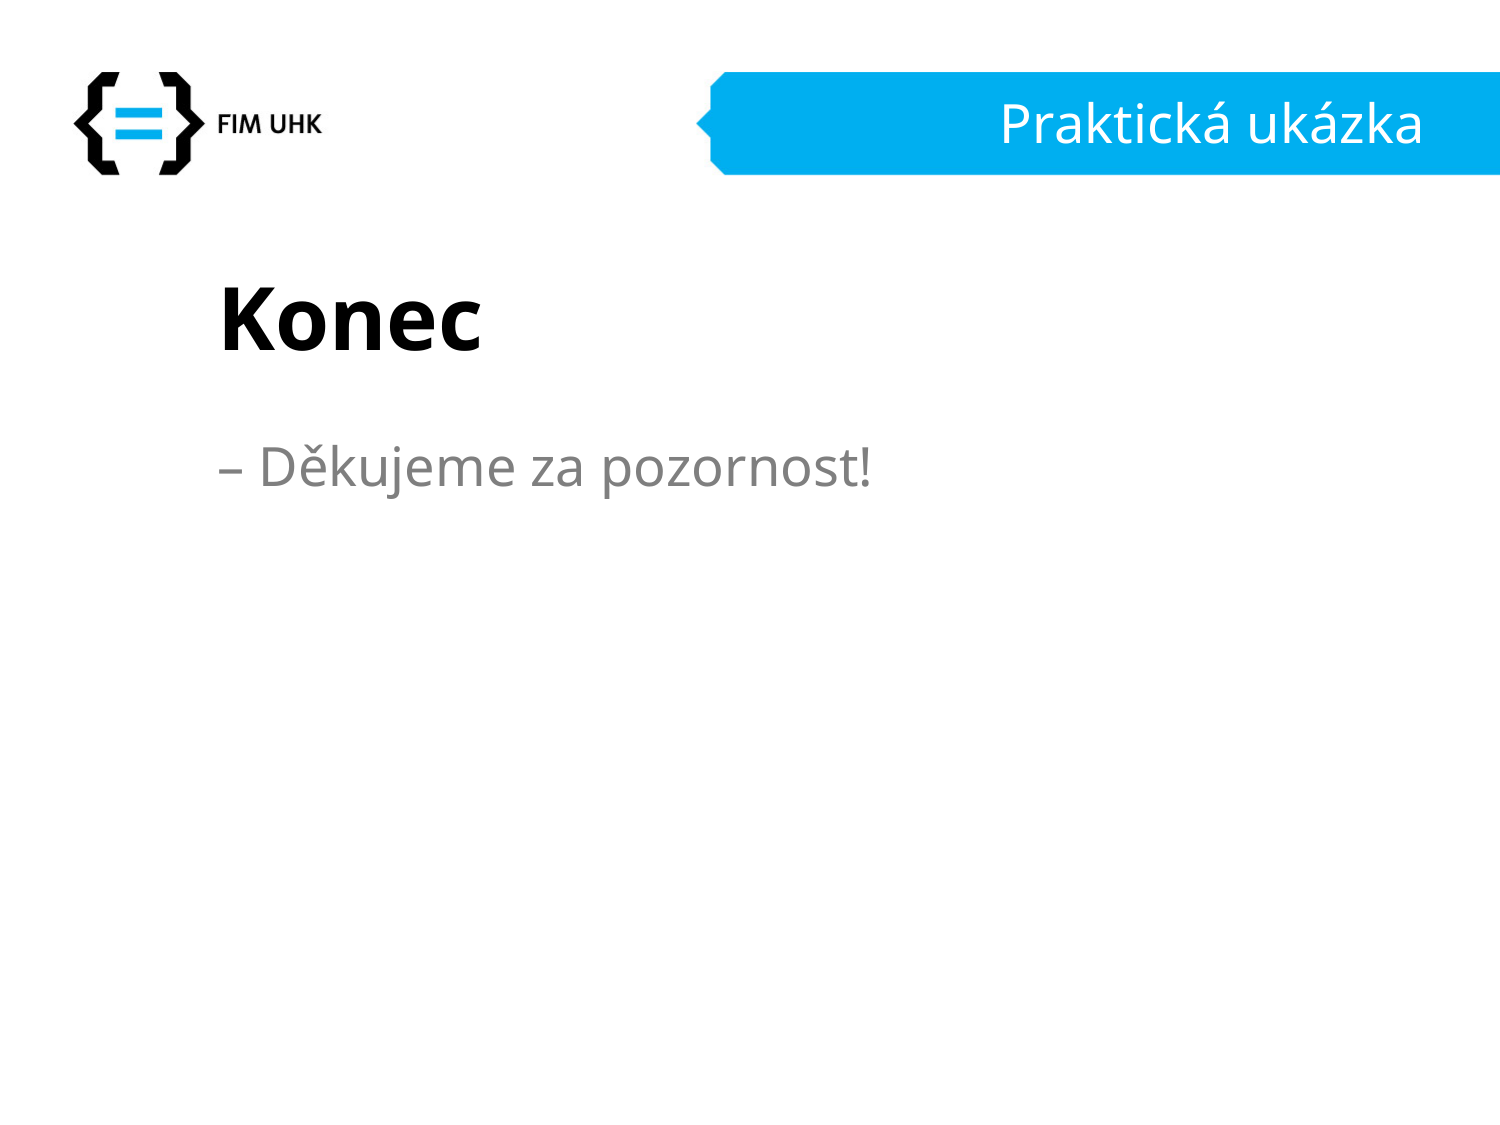

# Praktická ukázka
Konec
– Děkujeme za pozornost!